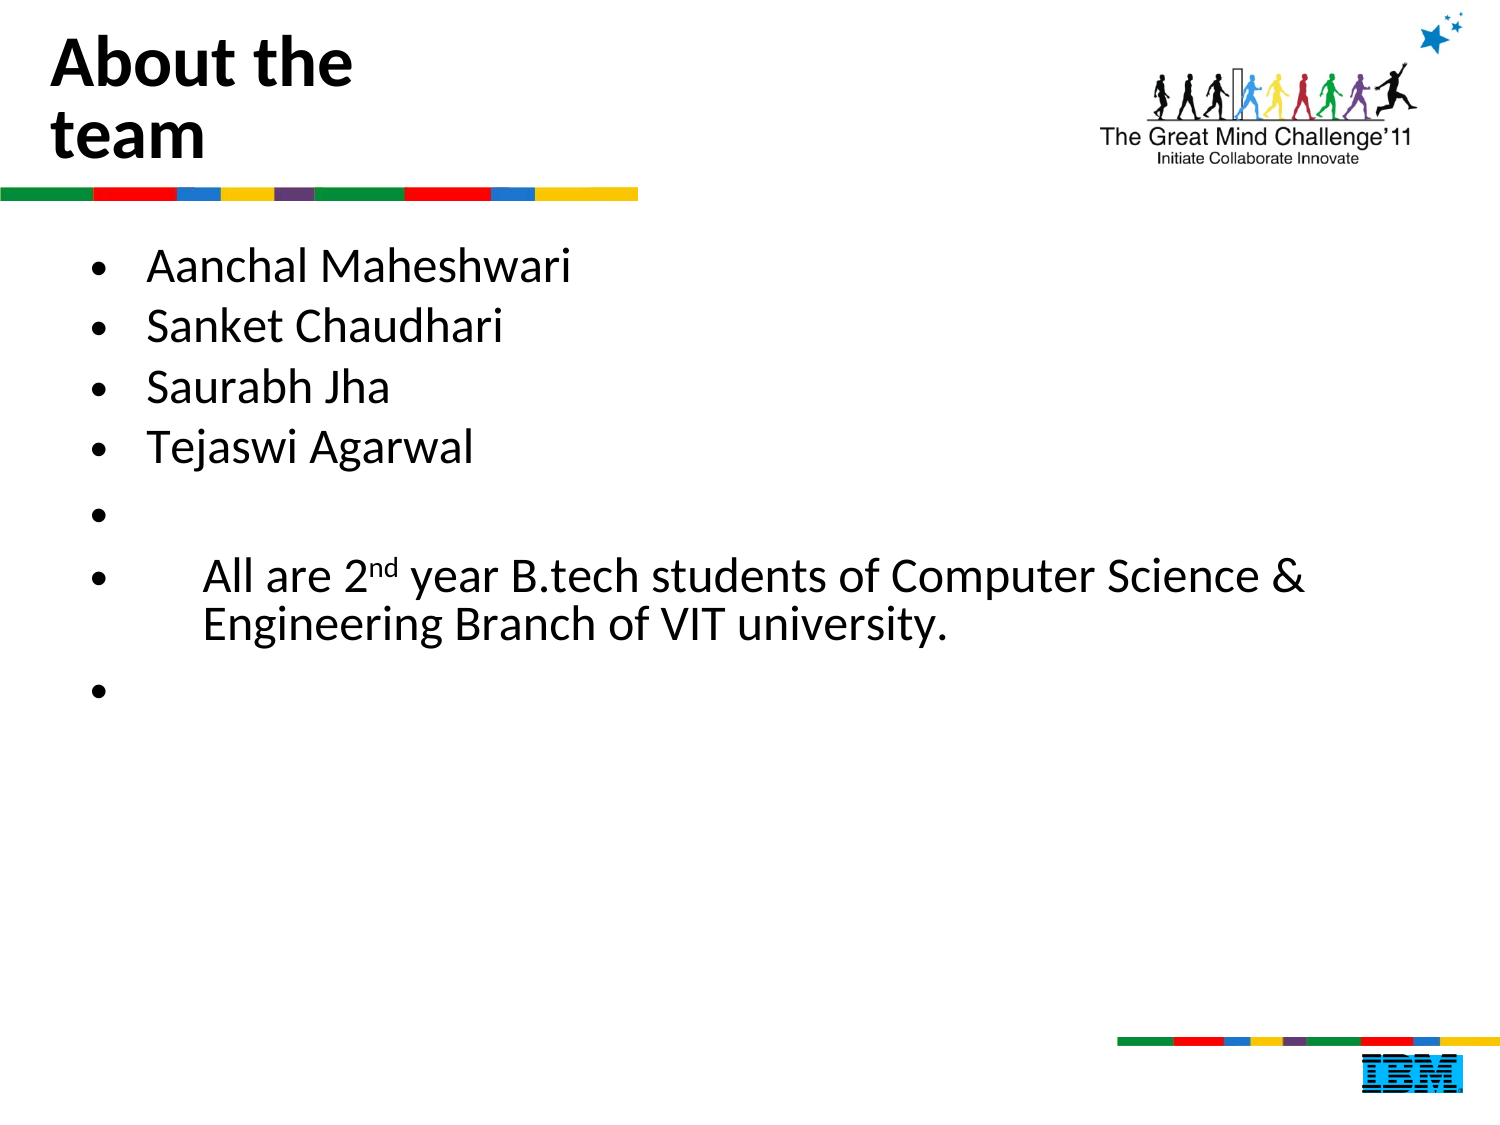

# About the team
Aanchal Maheshwari
Sanket Chaudhari
Saurabh Jha
Tejaswi Agarwal
 All are 2nd year B.tech students of Computer Science & Engineering Branch of VIT university.